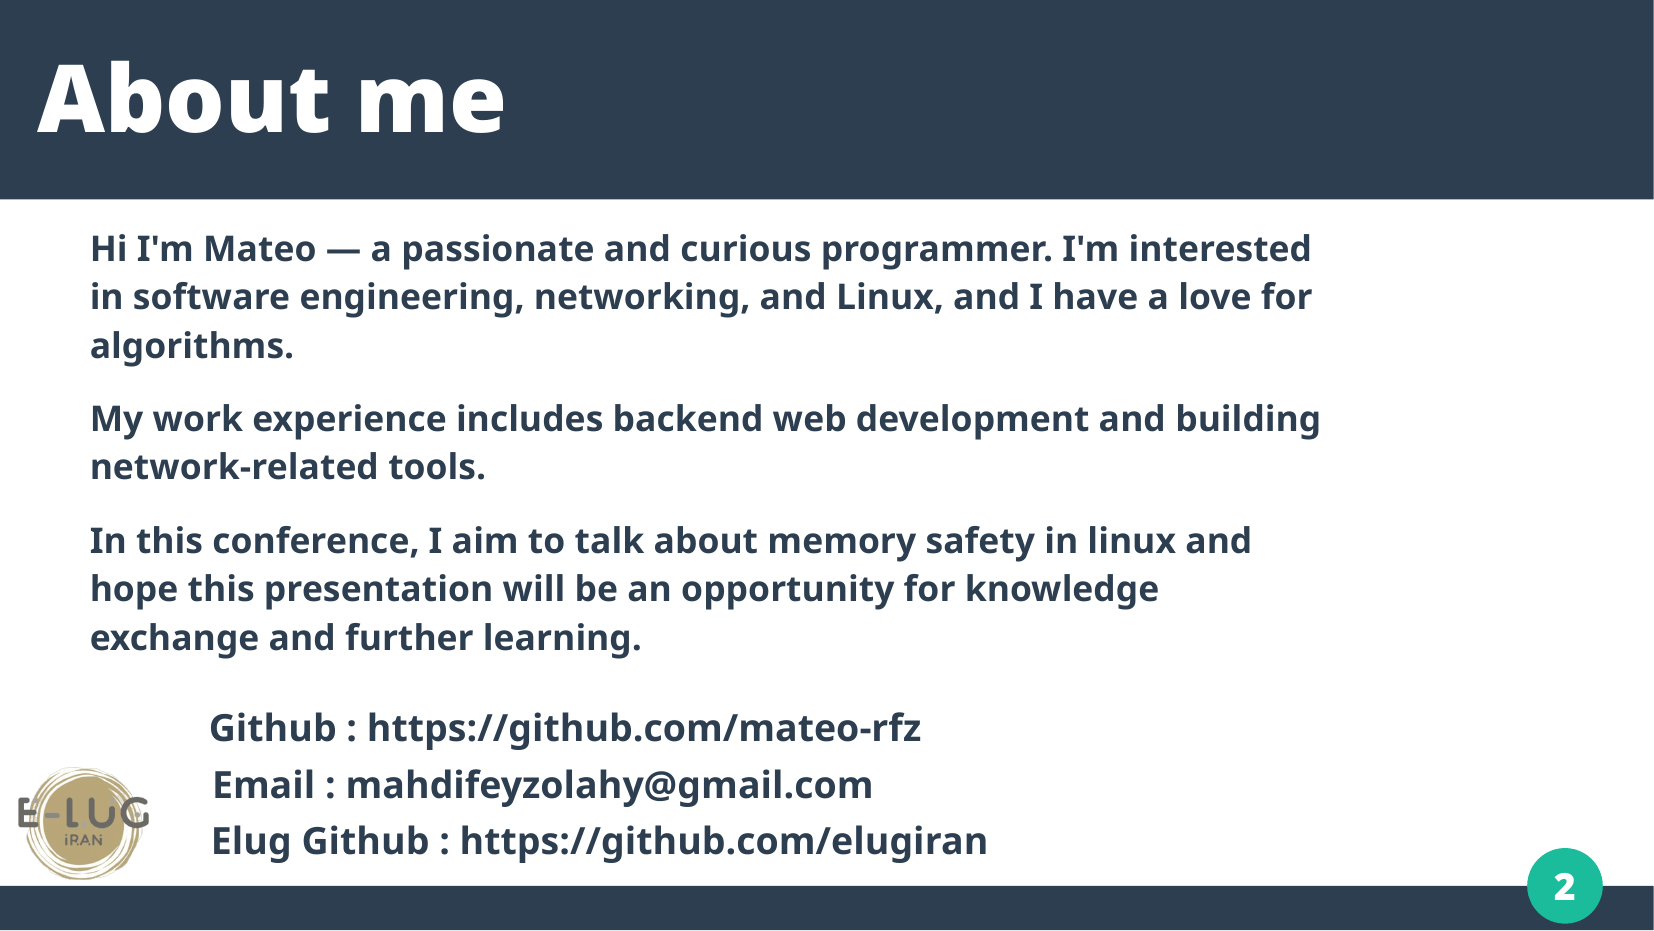

# About me
Hi I'm Mateo — a passionate and curious programmer. I'm interested in software engineering, networking, and Linux, and I have a love for algorithms.
My work experience includes backend web development and building network-related tools.
In this conference, I aim to talk about memory safety in linux and hope this presentation will be an opportunity for knowledge exchange and further learning.
Github : https://github.com/mateo-rfz
Email : mahdifeyzolahy@gmail.com
Elug Github : https://github.com/elugiran